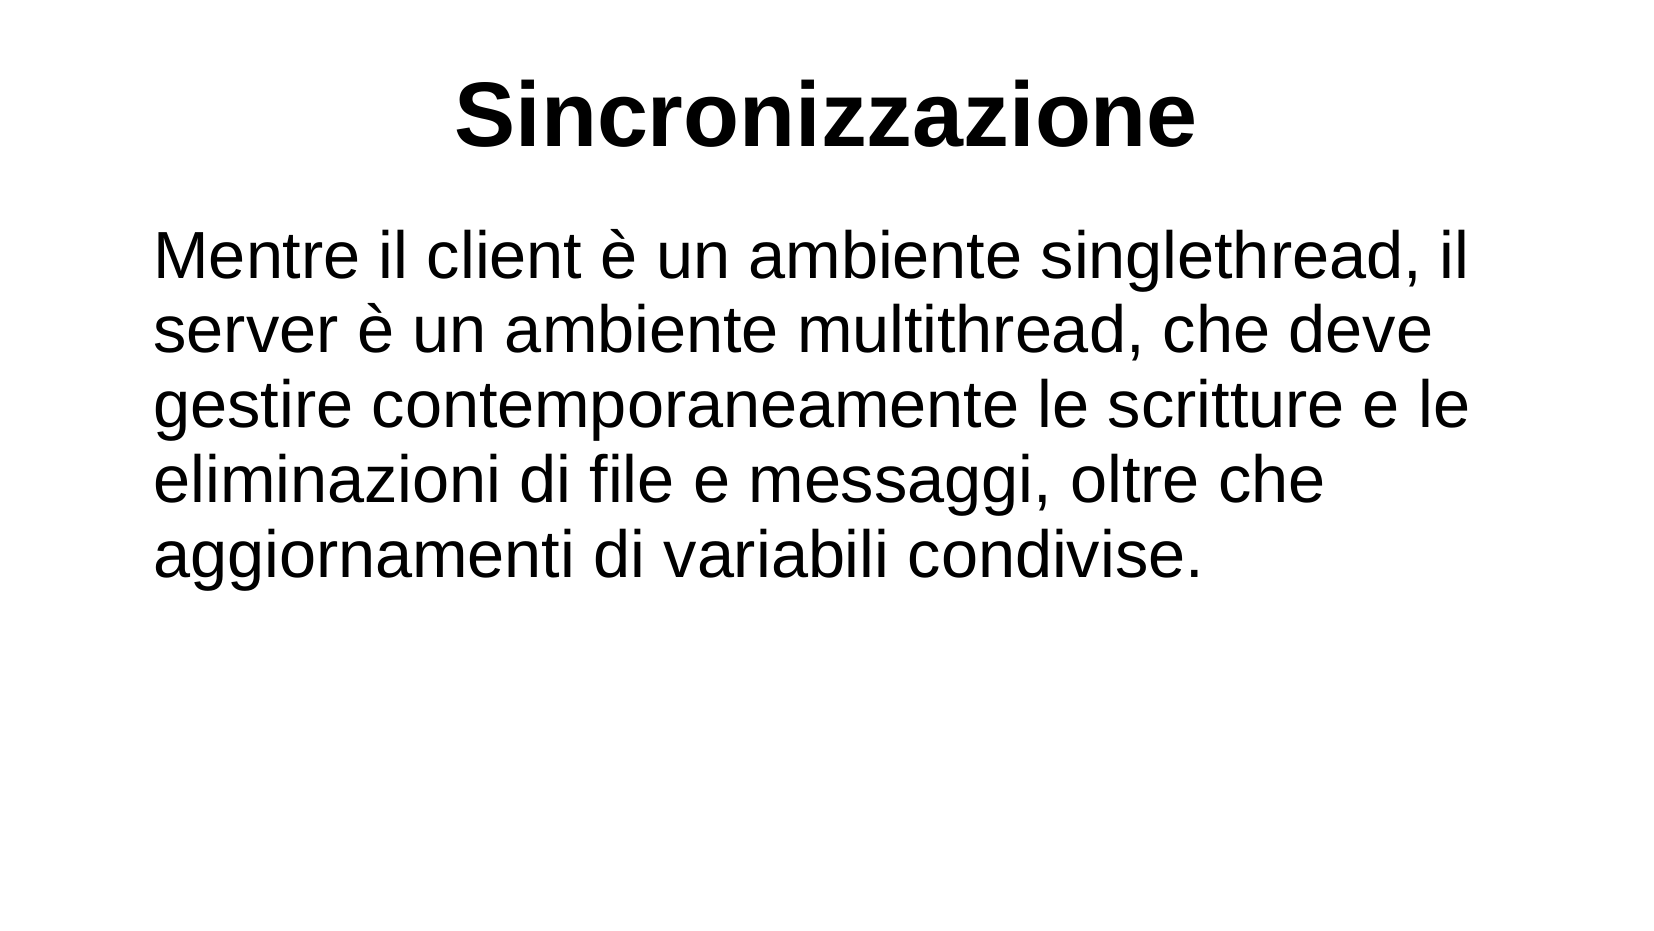

# Sincronizzazione
Mentre il client è un ambiente singlethread, il server è un ambiente multithread, che deve gestire contemporaneamente le scritture e le eliminazioni di file e messaggi, oltre che aggiornamenti di variabili condivise.